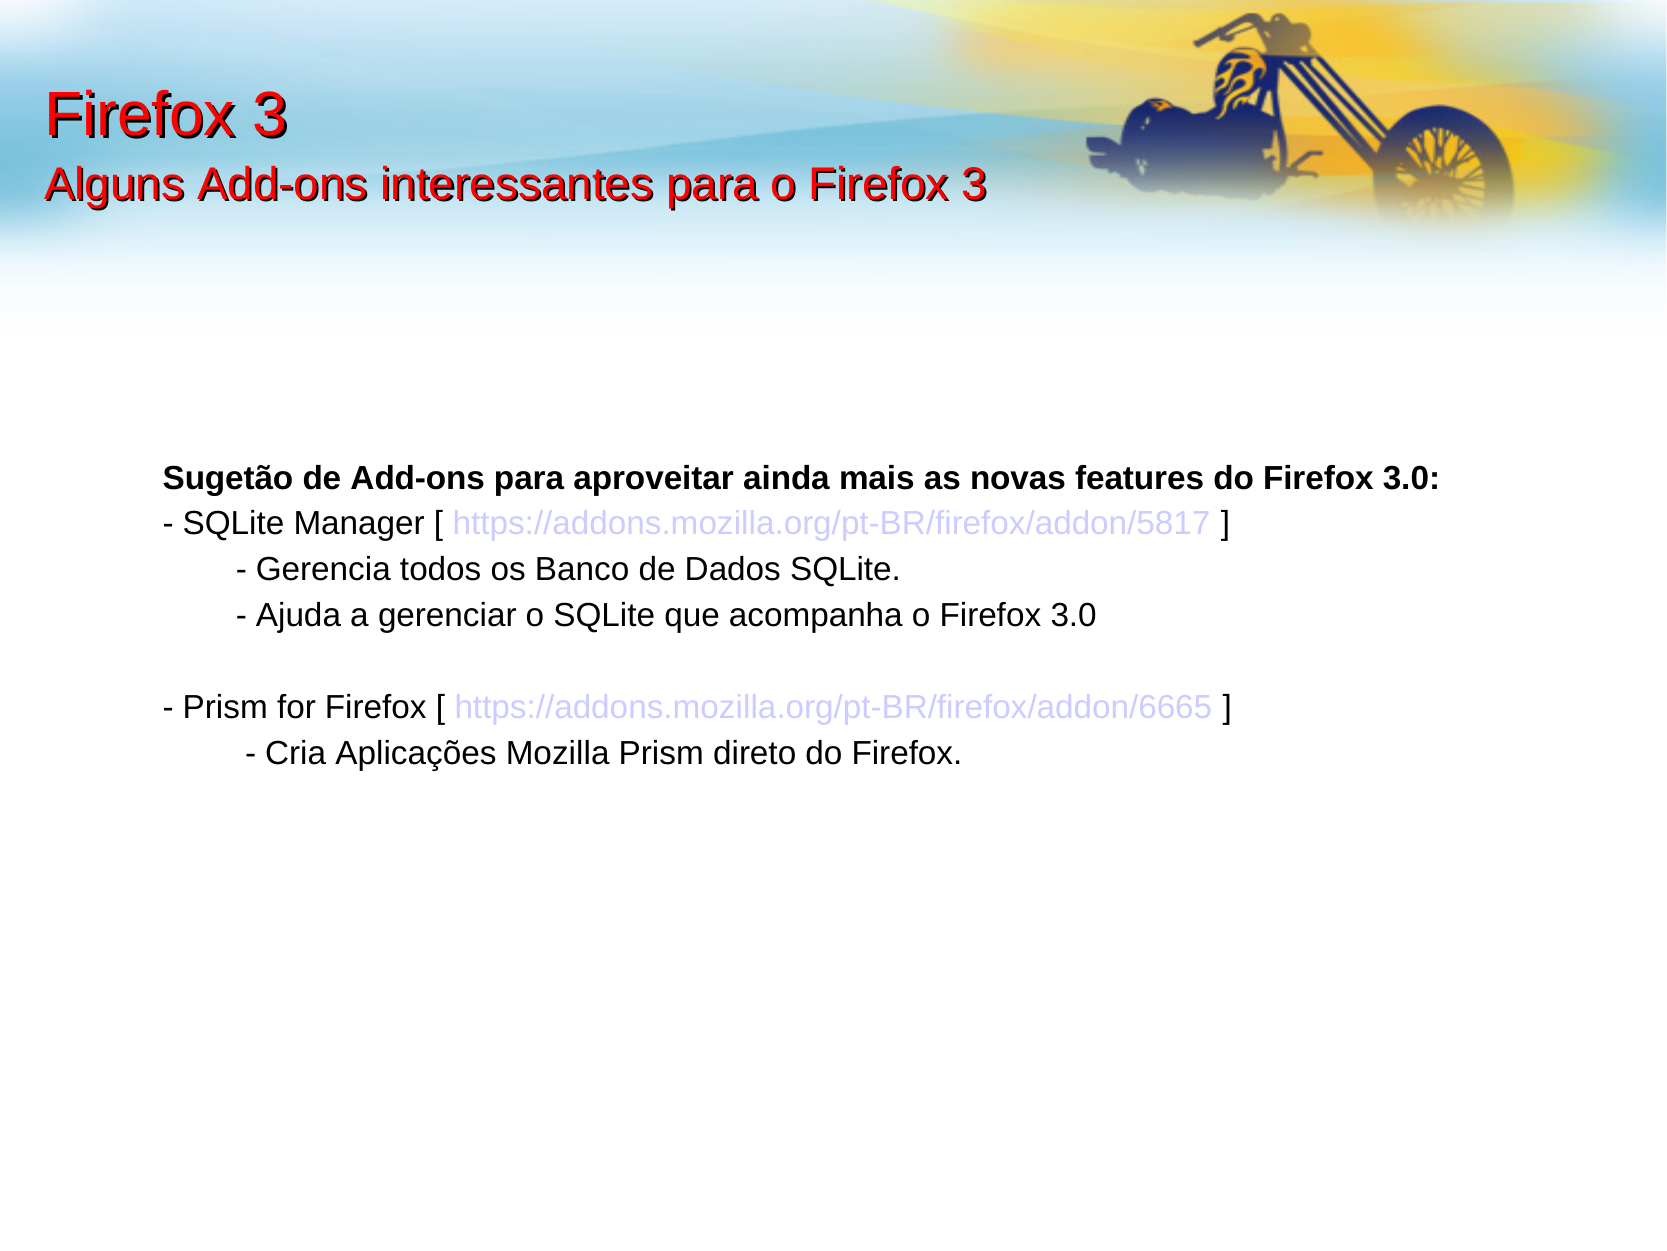

Firefox 3
Alguns Add-ons interessantes para o Firefox 3
Sugetão de Add-ons para aproveitar ainda mais as novas features do Firefox 3.0:
- SQLite Manager [ https://addons.mozilla.org/pt-BR/firefox/addon/5817 ]
	- Gerencia todos os Banco de Dados SQLite.
	- Ajuda a gerenciar o SQLite que acompanha o Firefox 3.0
- Prism for Firefox [ https://addons.mozilla.org/pt-BR/firefox/addon/6665 ]
	 - Cria Aplicações Mozilla Prism direto do Firefox.